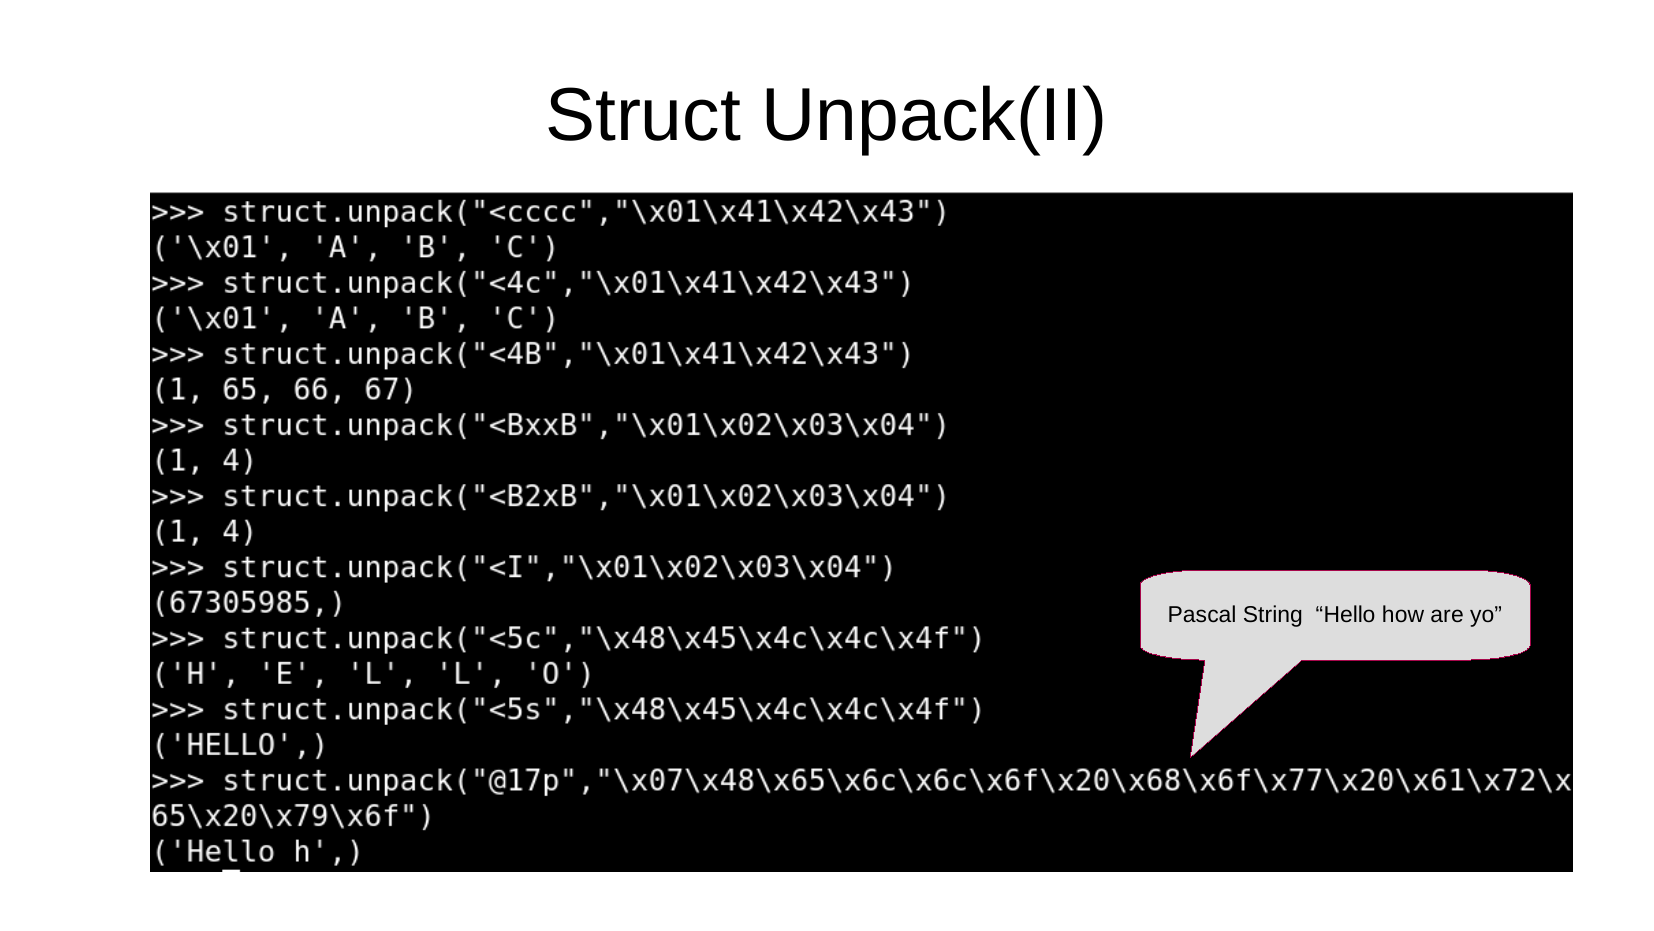

# Struct Unpack(II)
Pascal String “Hello how are yo”